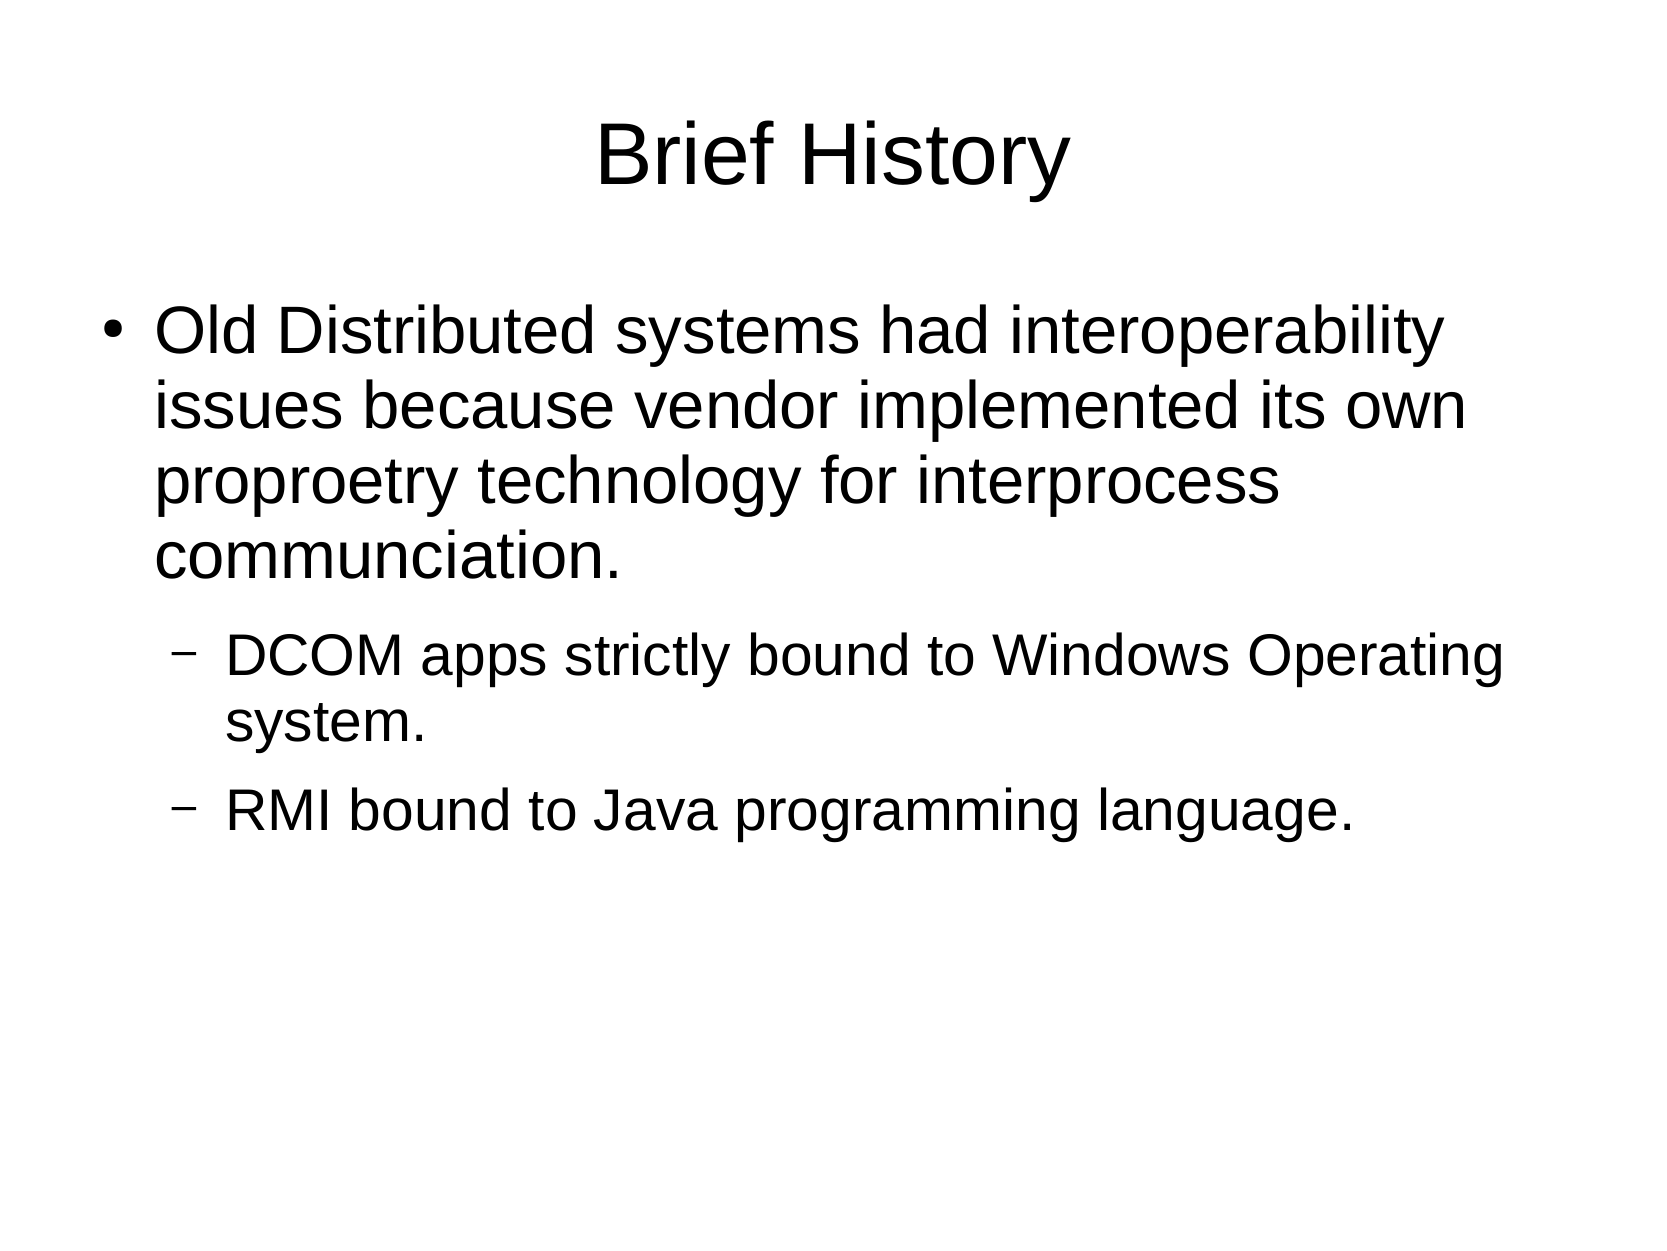

# Brief History
Old Distributed systems had interoperability issues because vendor implemented its own proproetry technology for interprocess communciation.
DCOM apps strictly bound to Windows Operating system.
RMI bound to Java programming language.